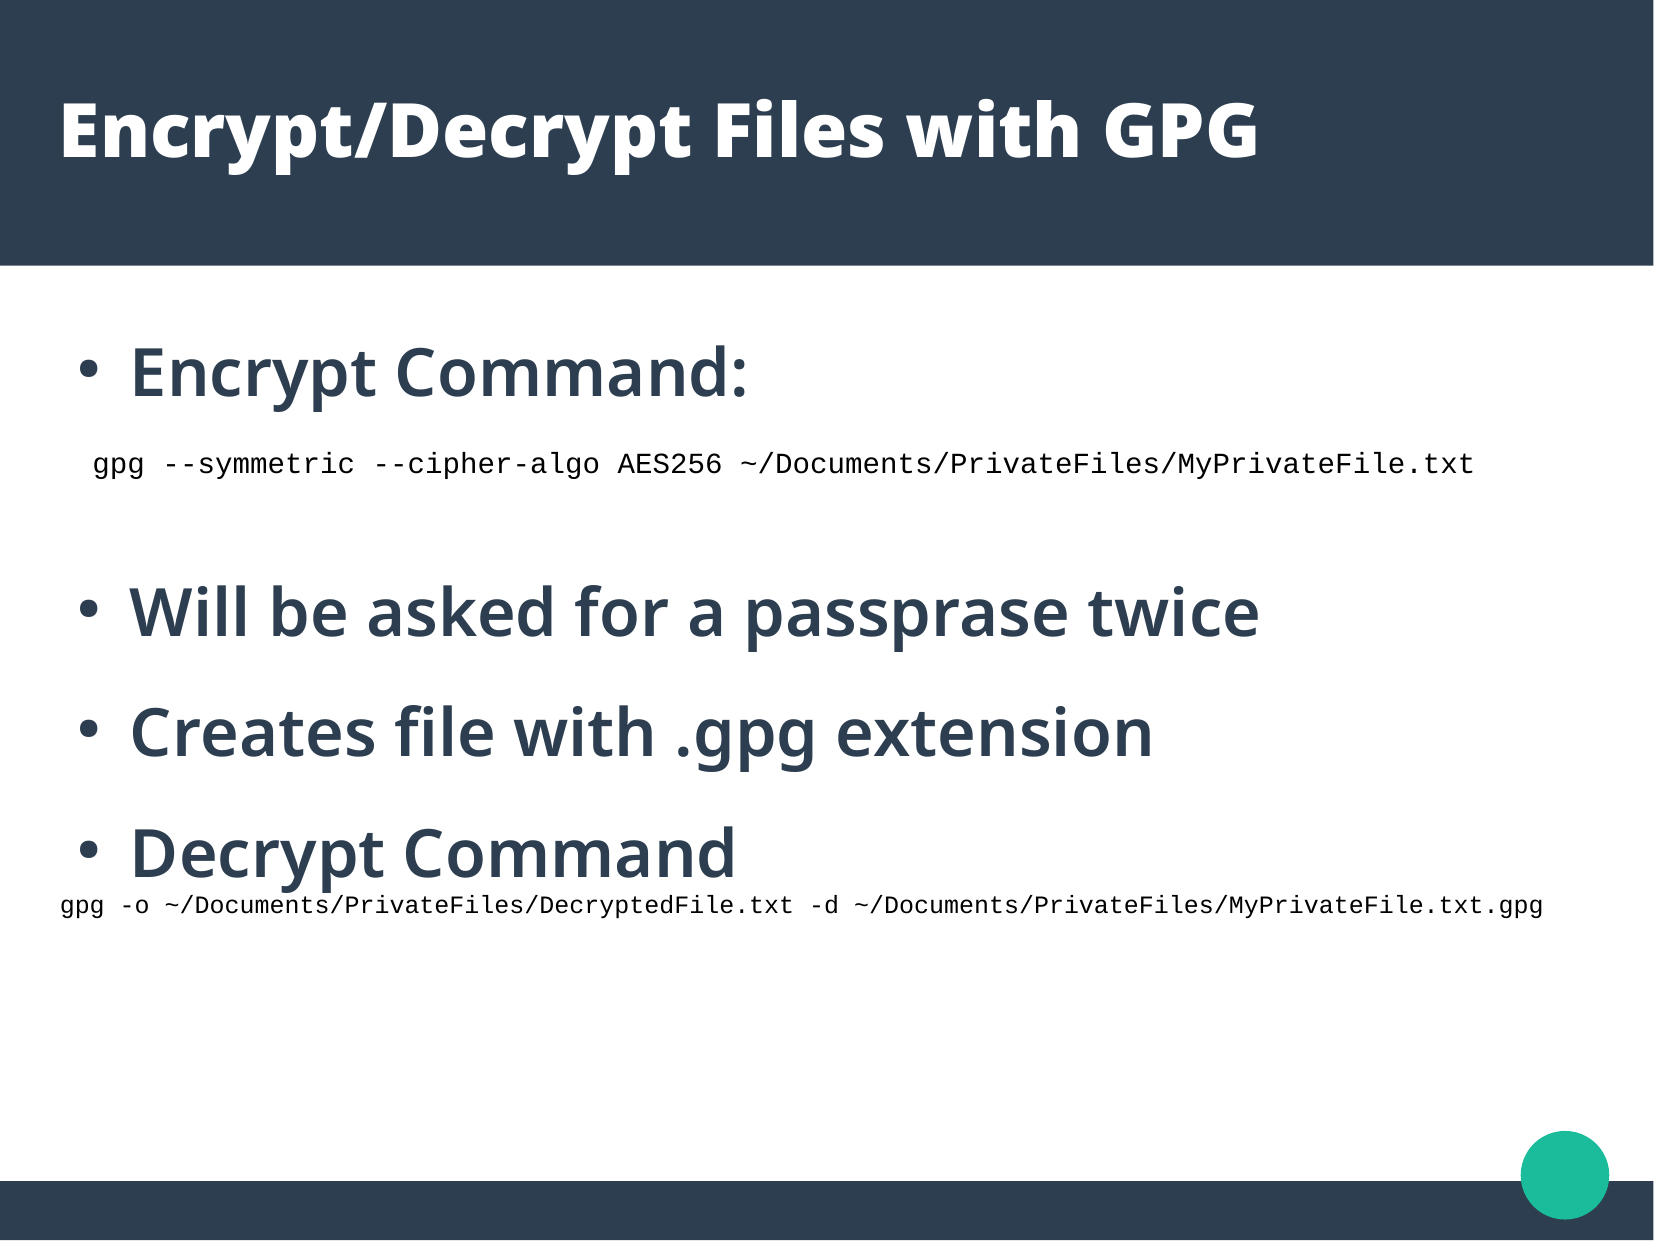

# Encrypt/Decrypt Files with GPG
Encrypt Command:
Will be asked for a passprase twice
Creates file with .gpg extension
Decrypt Command
gpg --symmetric --cipher-algo AES256 ~/Documents/PrivateFiles/MyPrivateFile.txt
gpg -o ~/Documents/PrivateFiles/DecryptedFile.txt -d ~/Documents/PrivateFiles/MyPrivateFile.txt.gpg